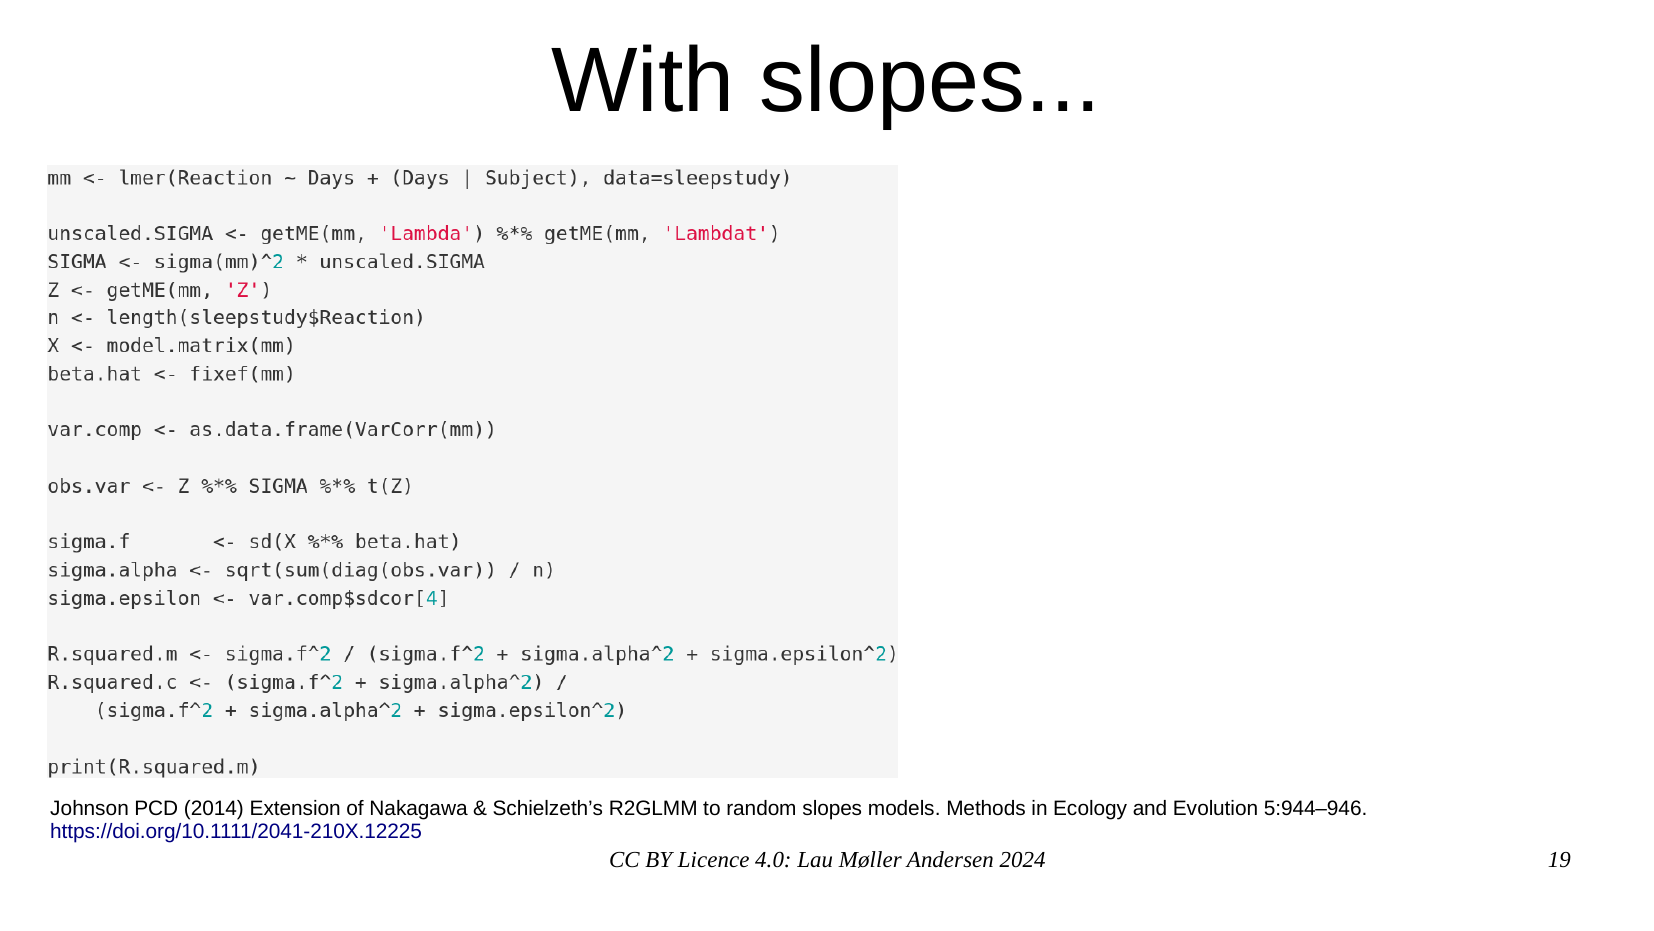

# With slopes...
Johnson PCD (2014) Extension of Nakagawa & Schielzeth’s R2GLMM to random slopes models. Methods in Ecology and Evolution 5:944–946. https://doi.org/10.1111/2041-210X.12225
CC BY Licence 4.0: Lau Møller Andersen 2024
19